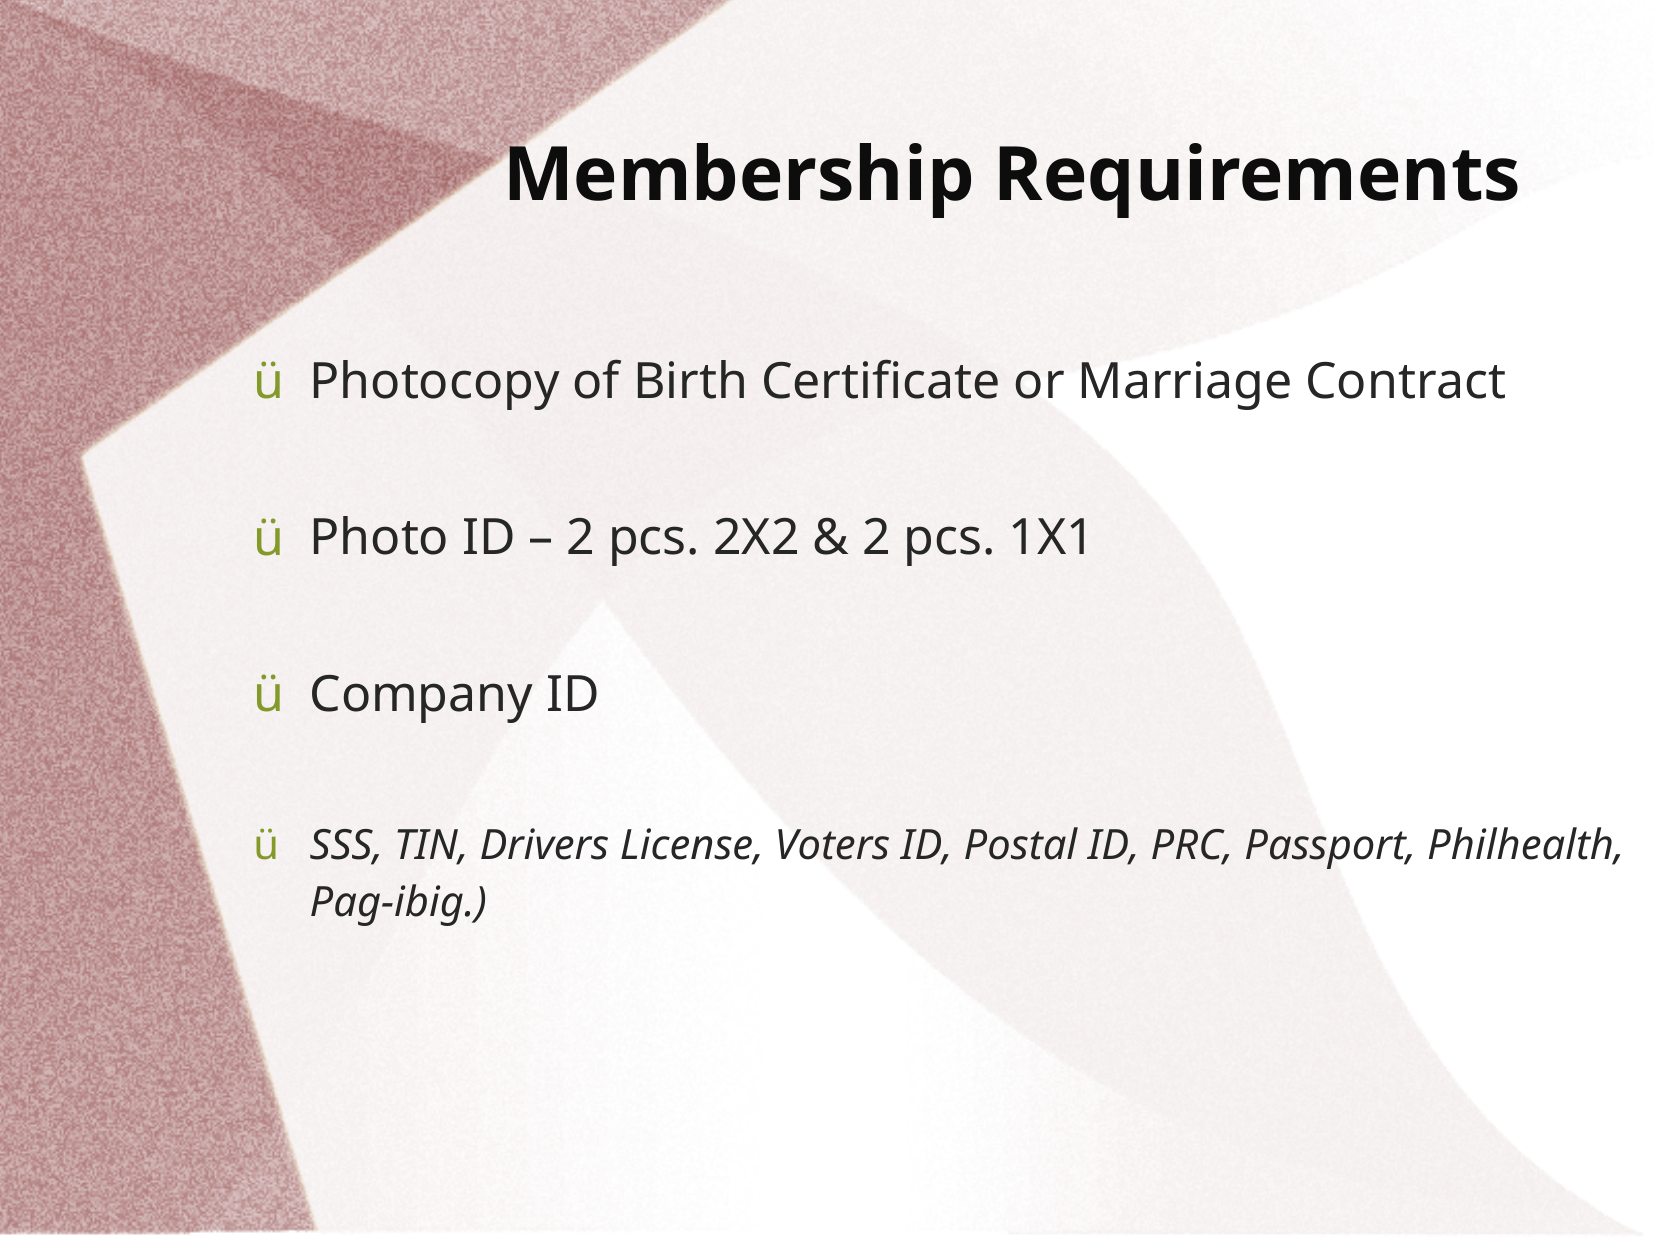

Membership Requirements
# Photocopy of Birth Certificate or Marriage Contract
Photo ID – 2 pcs. 2X2 & 2 pcs. 1X1
Company ID
SSS, TIN, Drivers License, Voters ID, Postal ID, PRC, Passport, Philhealth, Pag-ibig.)